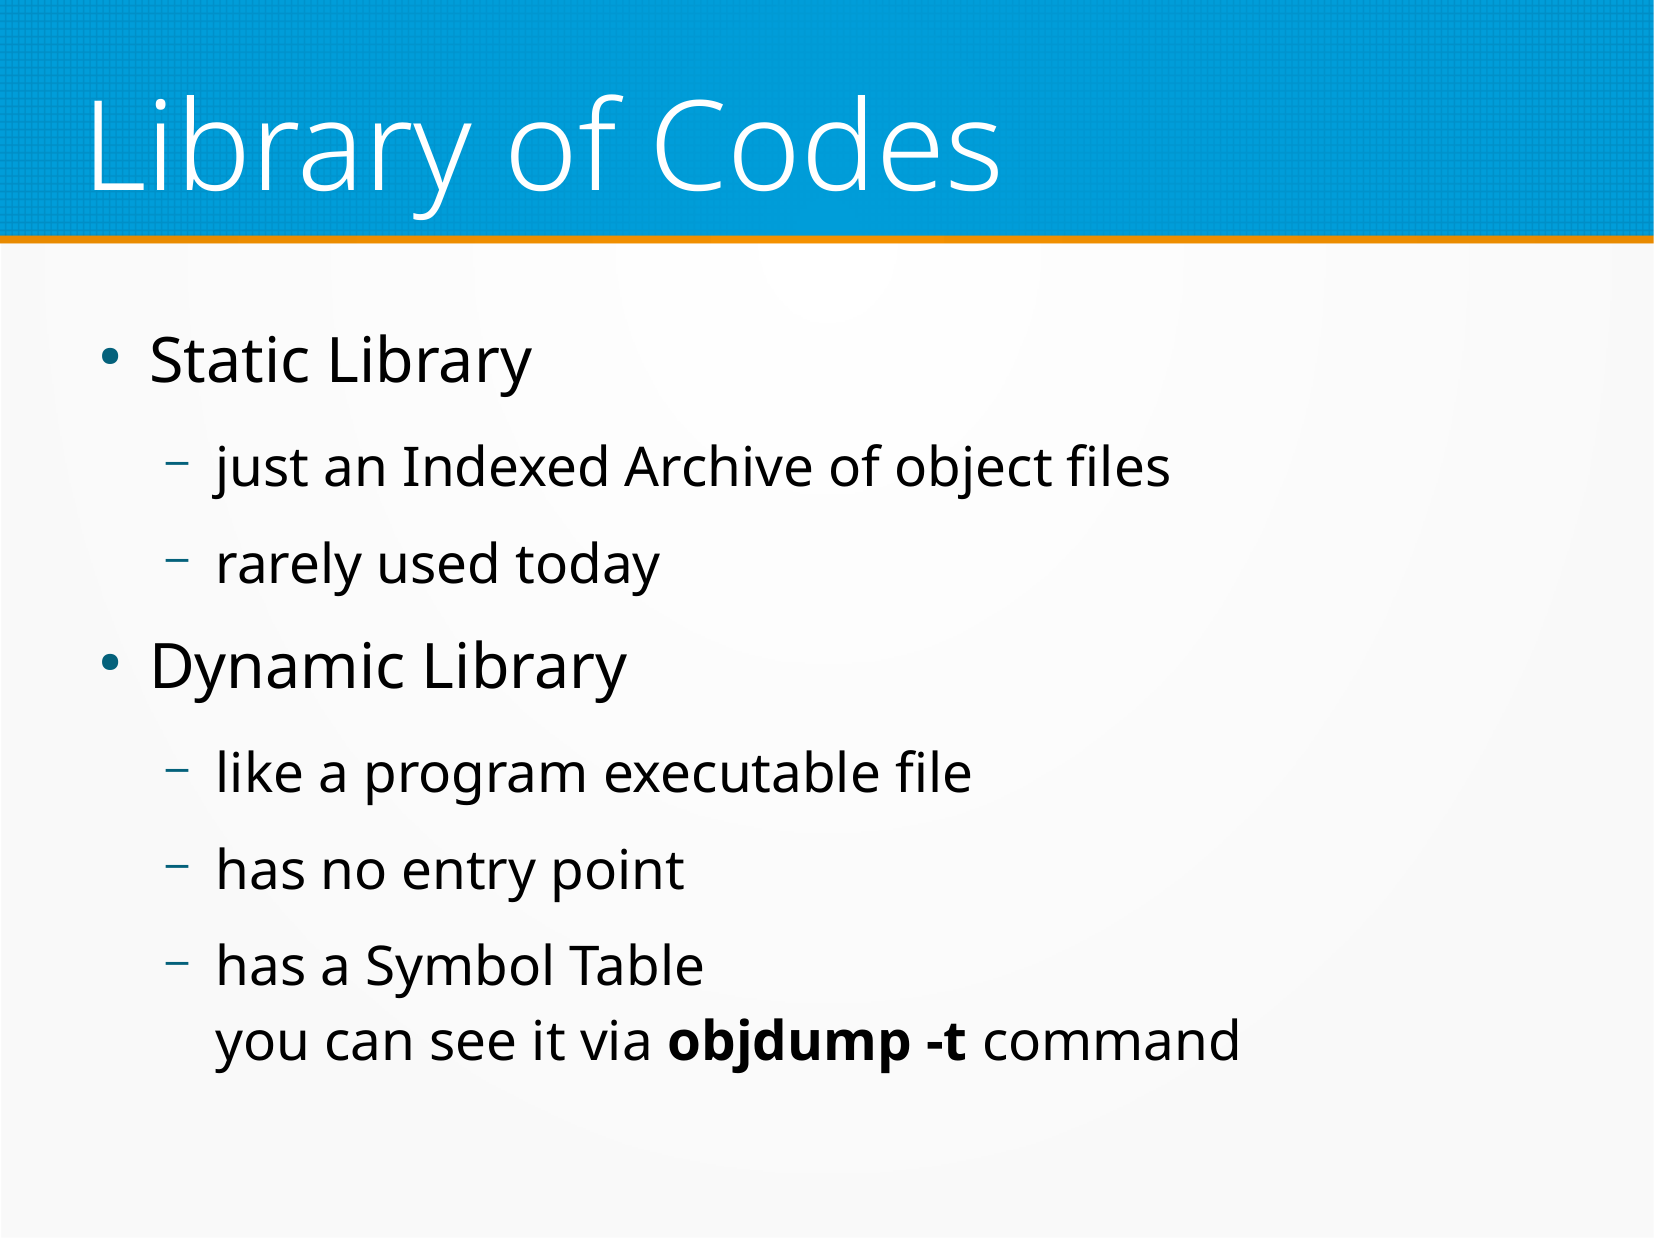

# Library of Codes
Static Library
just an Indexed Archive of object files
rarely used today
Dynamic Library
like a program executable file
has no entry point
has a Symbol Table
you can see it via objdump -t command